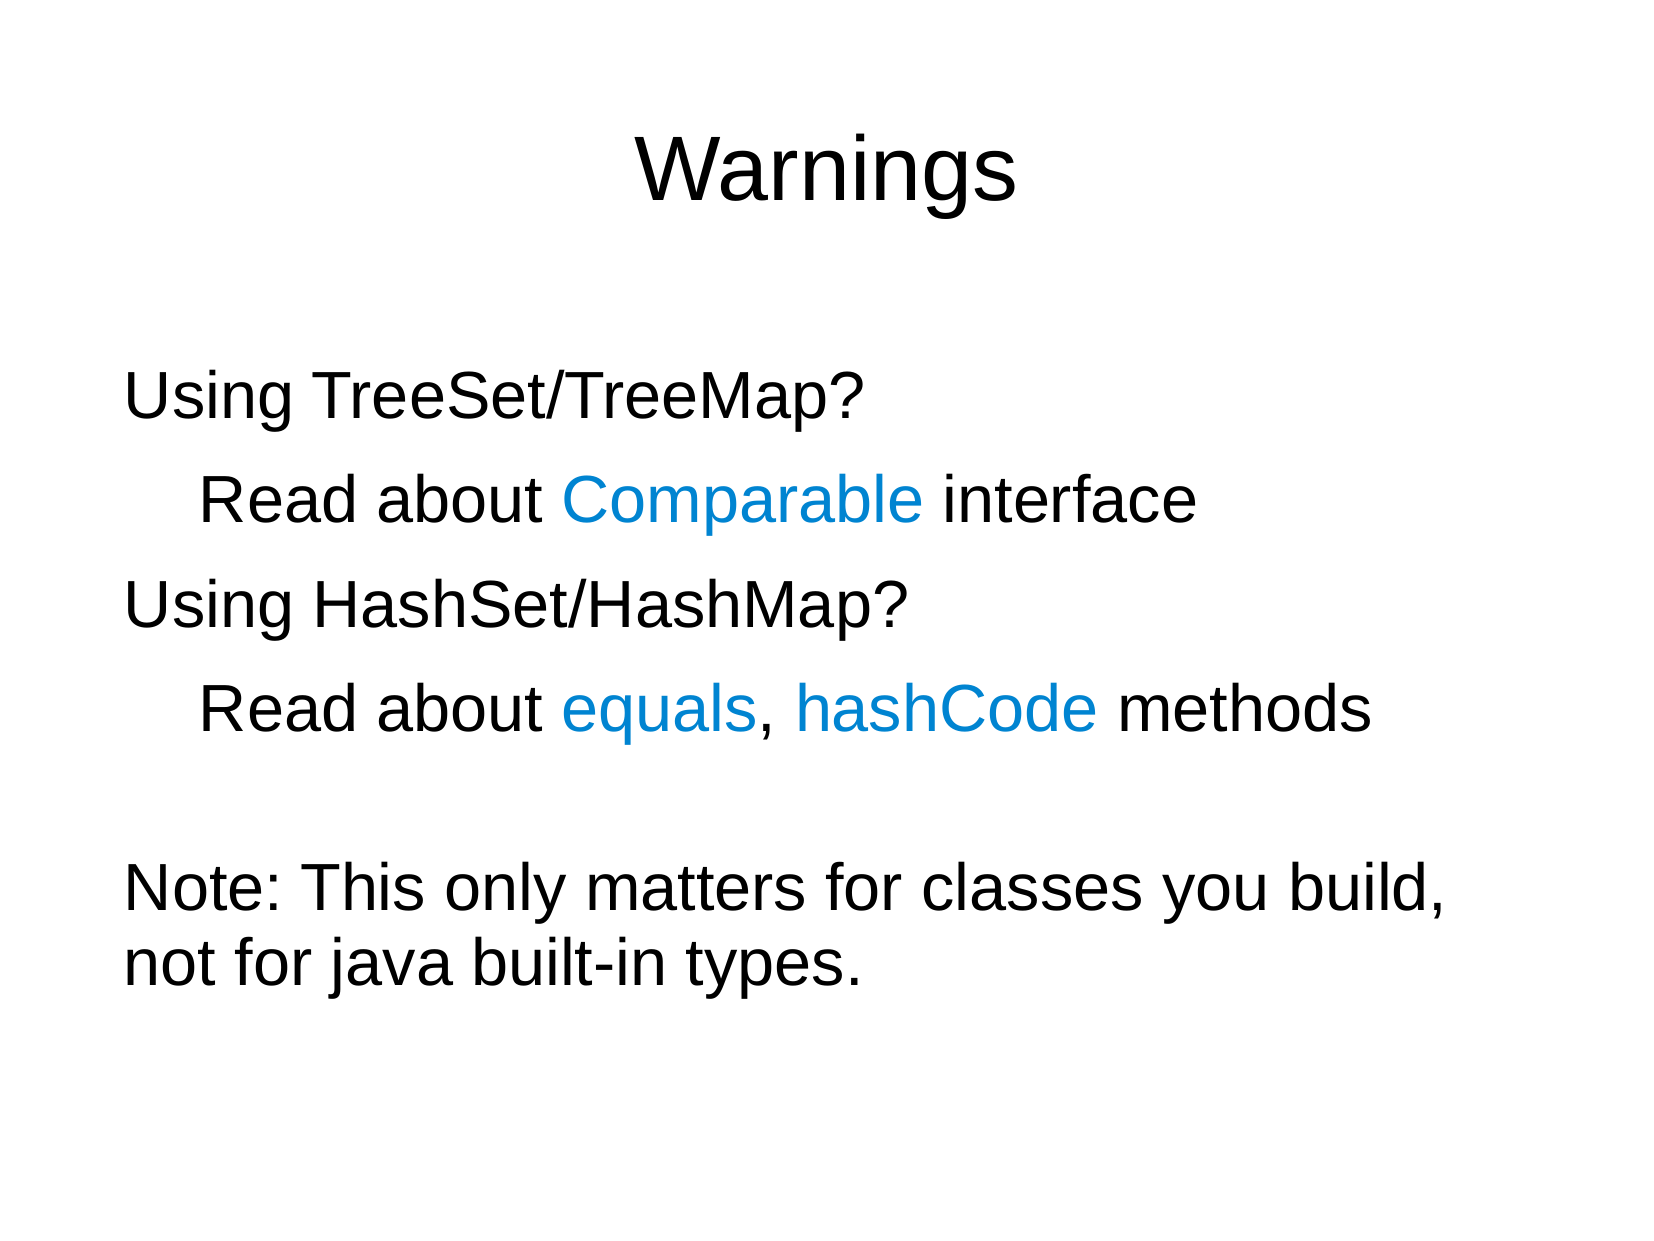

# Warnings
Using TreeSet/TreeMap?
	Read about Comparable interface
Using HashSet/HashMap?
	Read about equals, hashCode methods
Note: This only matters for classes you build, not for java built-in types.